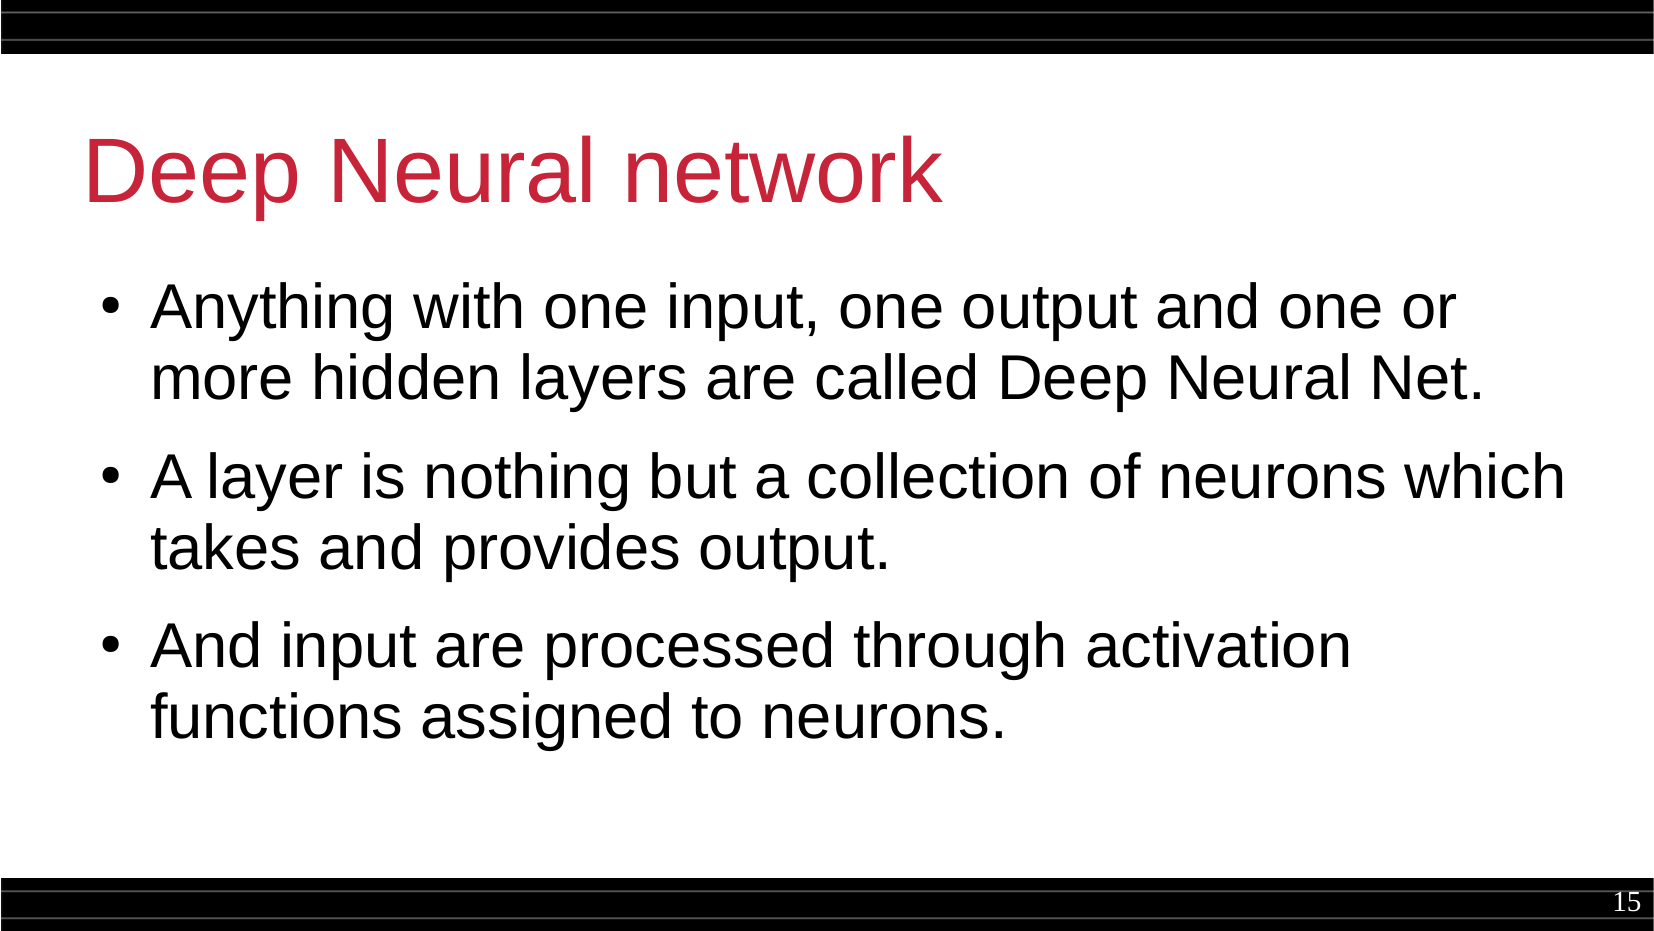

# Deep Neural network
Anything with one input, one output and one or more hidden layers are called Deep Neural Net.
A layer is nothing but a collection of neurons which takes and provides output.
And input are processed through activation functions assigned to neurons.